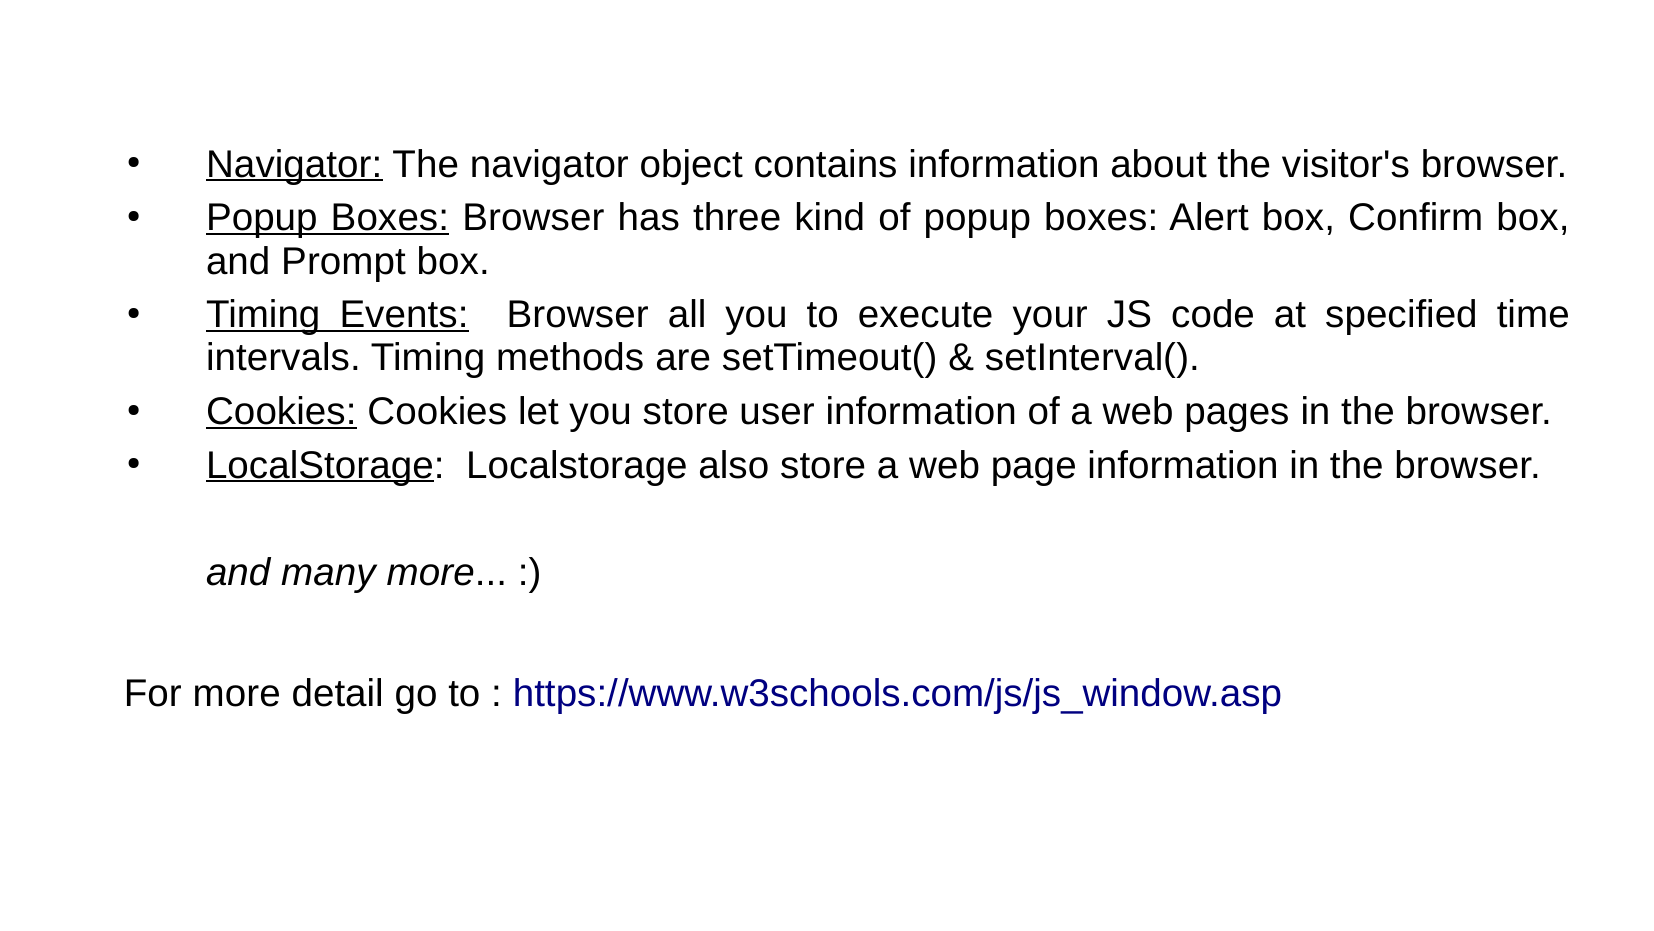

# Navigator: The navigator object contains information about the visitor's browser.
Popup Boxes: Browser has three kind of popup boxes: Alert box, Confirm box, and Prompt box.
Timing Events: Browser all you to execute your JS code at specified time intervals. Timing methods are setTimeout() & setInterval().
Cookies: Cookies let you store user information of a web pages in the browser.
LocalStorage: Localstorage also store a web page information in the browser.
and many more... :)
For more detail go to : https://www.w3schools.com/js/js_window.asp